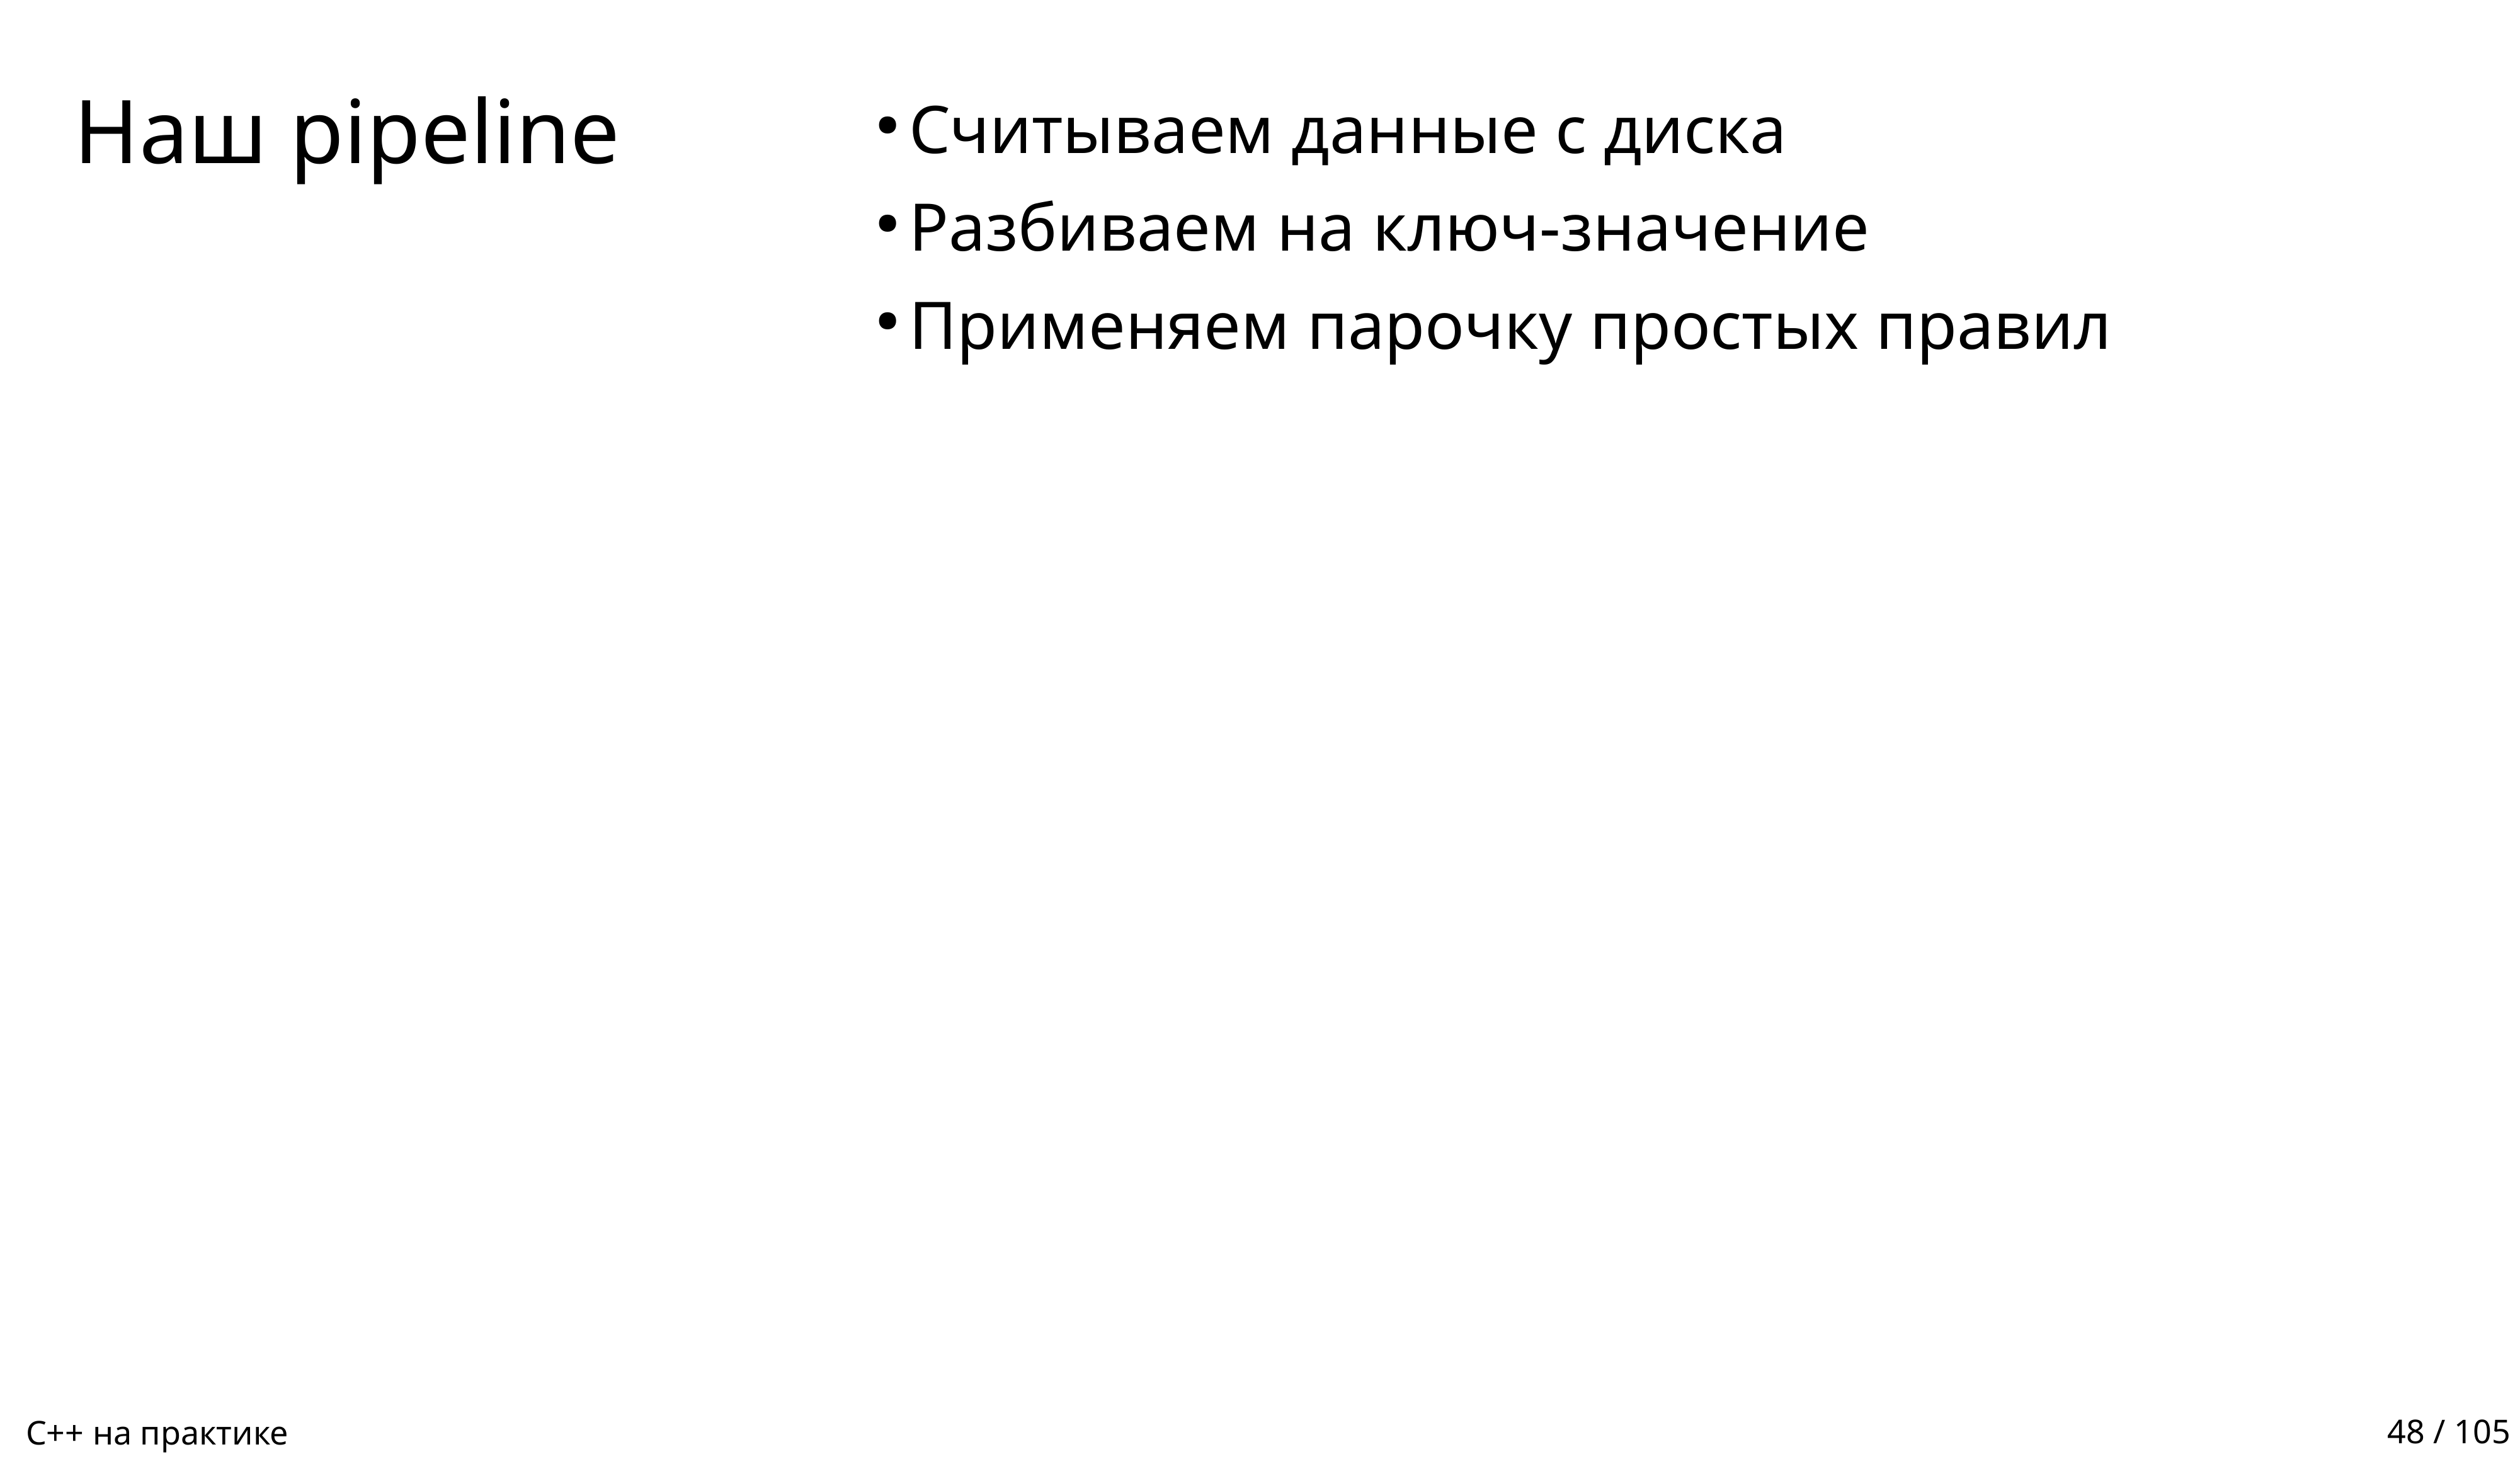

# Наш pipeline
Считываем данные с диска
Разбиваем на ключ-значение
Применяем парочку простых правил
C++ на практике